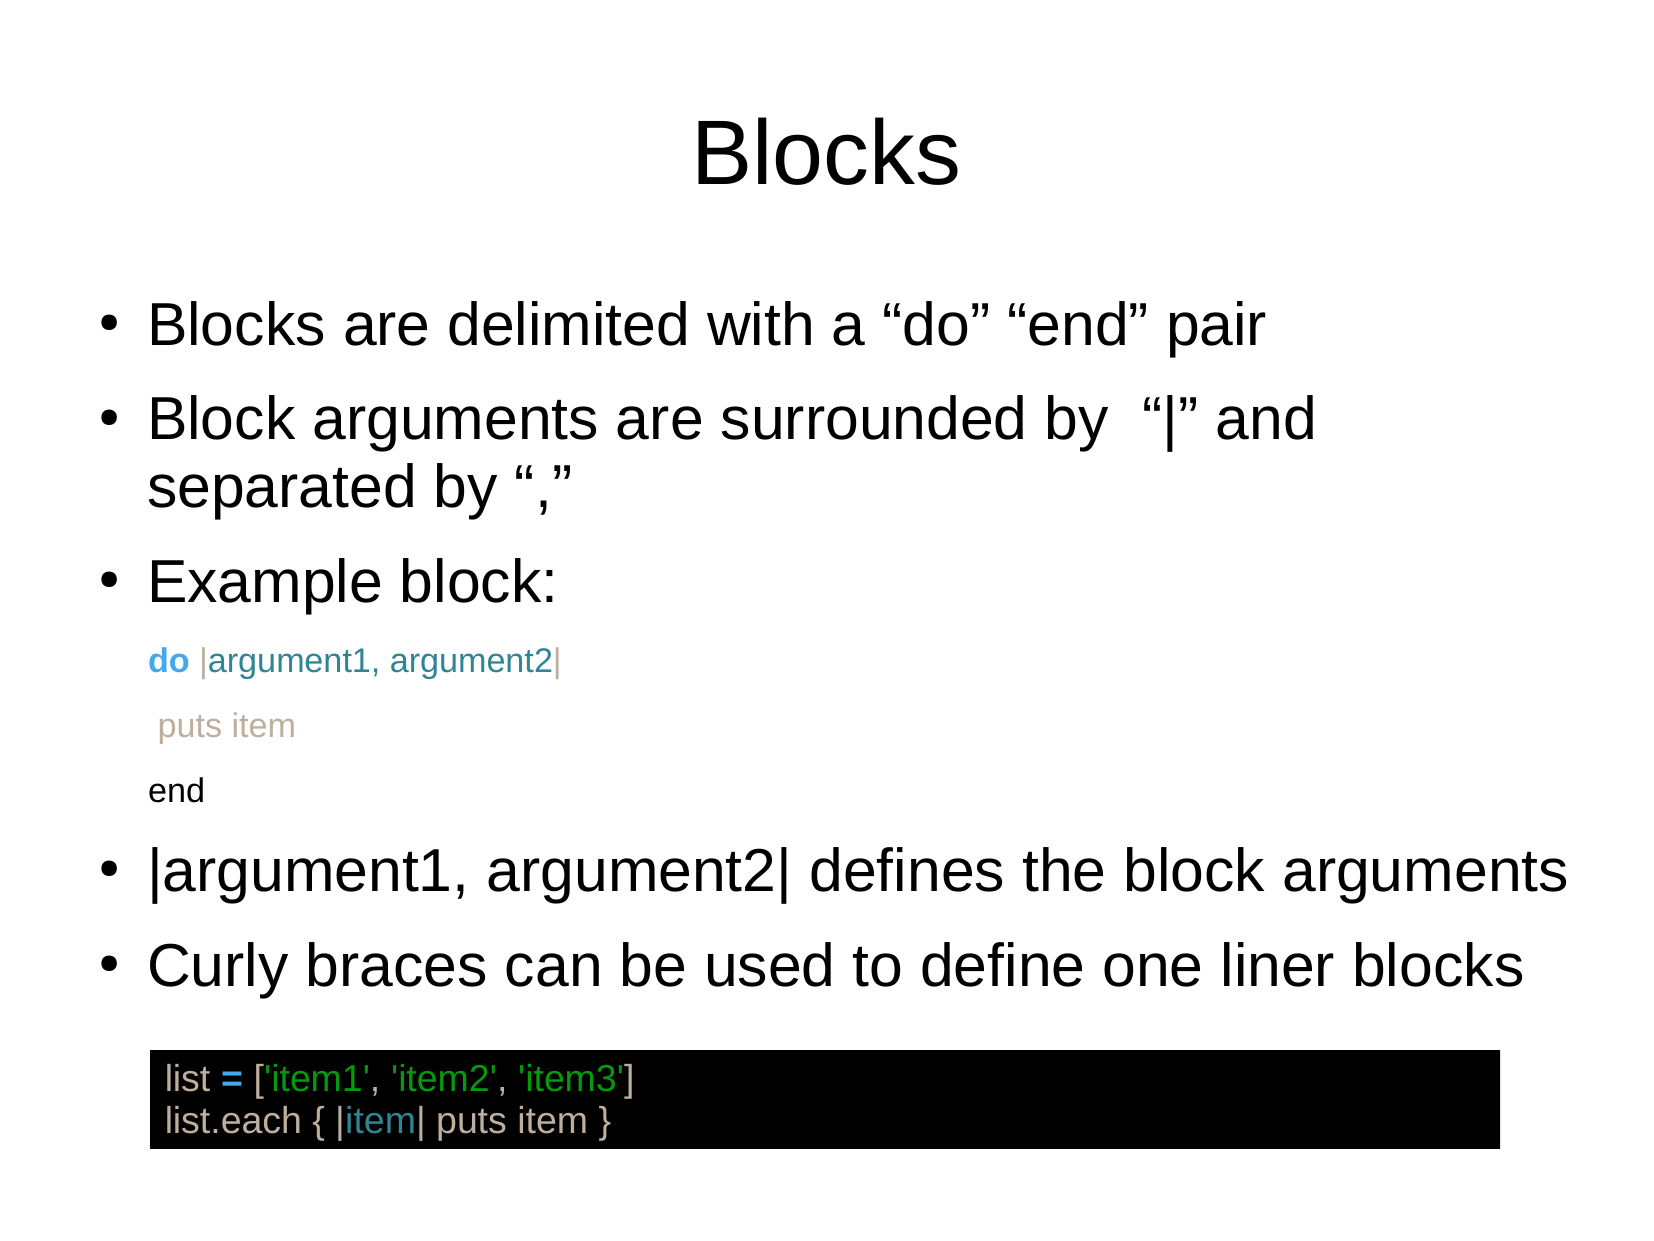

# Blocks
Blocks are delimited with a “do” “end” pair
Block arguments are surrounded by “|” and separated by “,”
Example block:
do |argument1, argument2|
 puts item
end
|argument1, argument2| defines the block arguments
Curly braces can be used to define one liner blocks
list = ['item1', 'item2', 'item3']
list.each { |item| puts item }